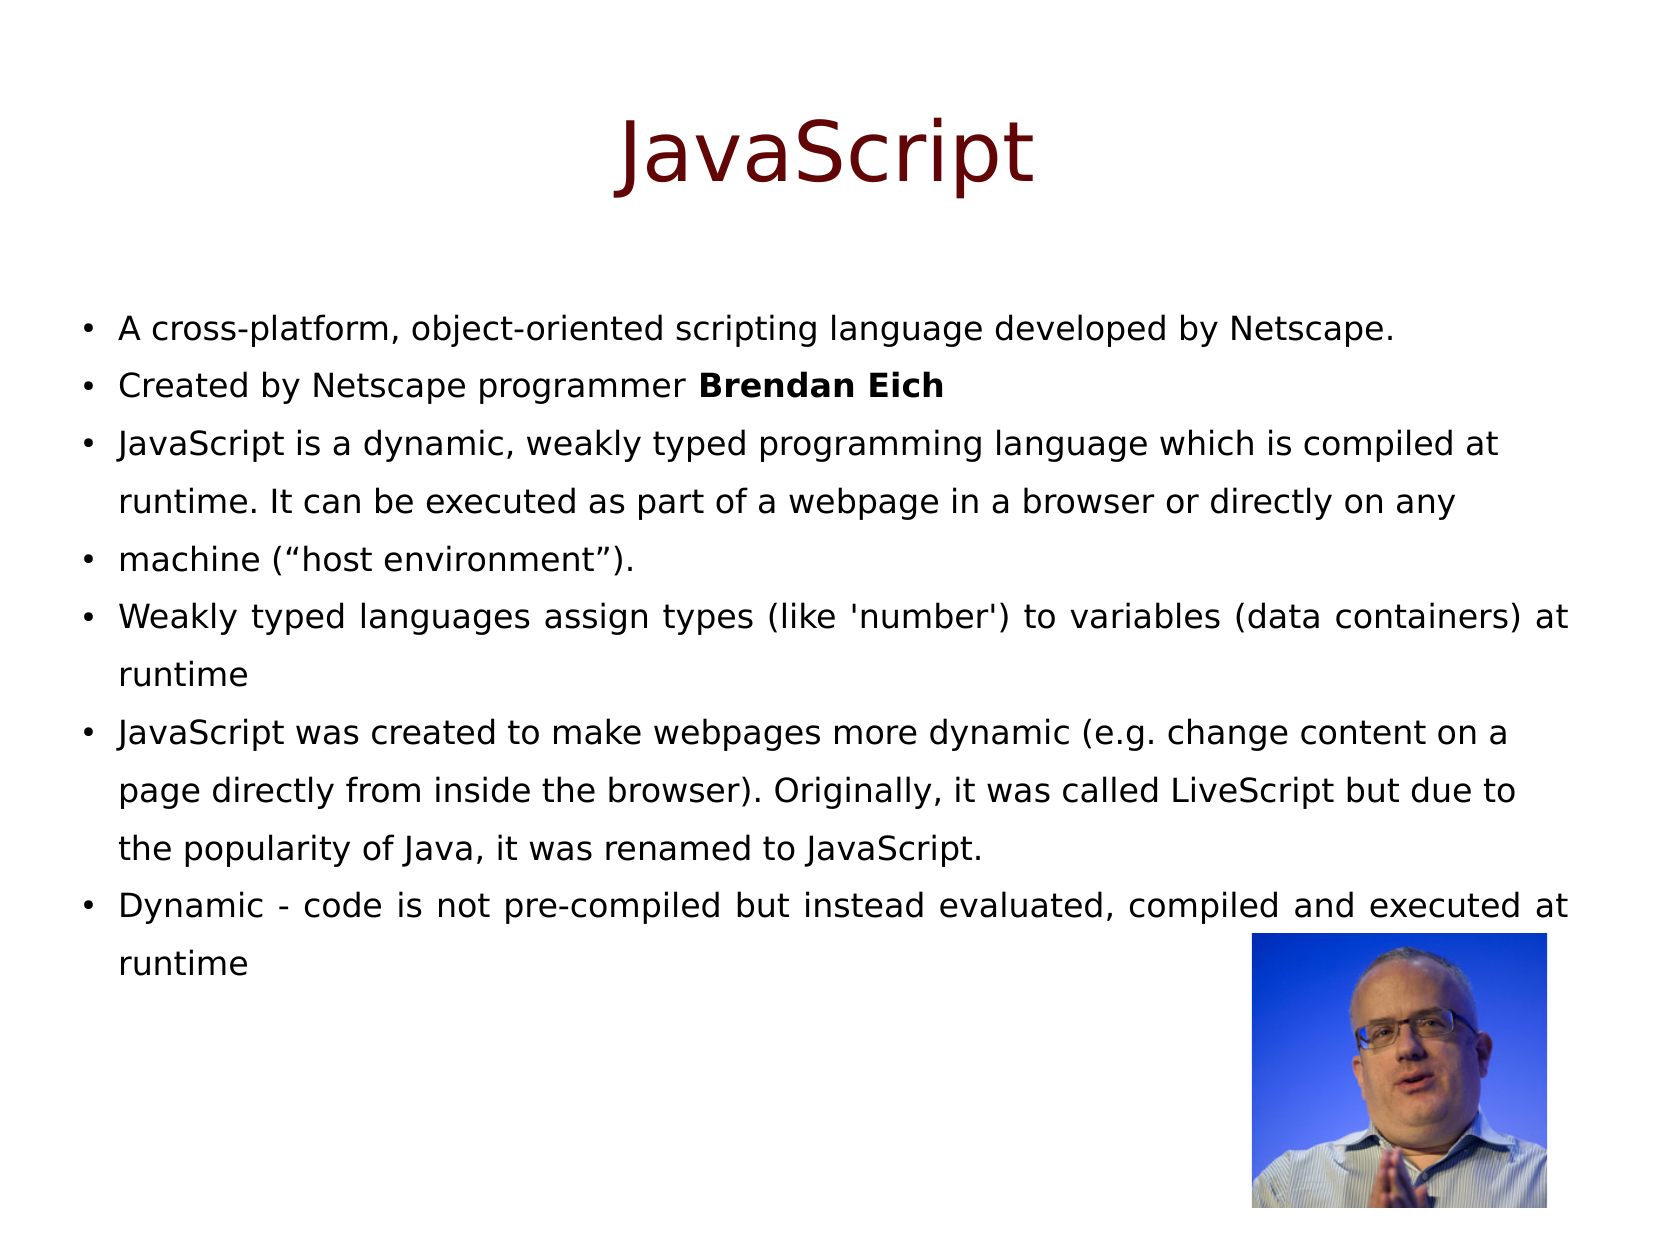

# JavaScript
A cross-platform, object-oriented scripting language developed by Netscape.
Created by Netscape programmer Brendan Eich
JavaScript is a dynamic, weakly typed programming language which is compiled at
runtime. It can be executed as part of a webpage in a browser or directly on any
machine (“host environment”).
Weakly typed languages assign types (like 'number') to variables (data containers) at runtime
JavaScript was created to make webpages more dynamic (e.g. change content on a
page directly from inside the browser). Originally, it was called LiveScript but due to
the popularity of Java, it was renamed to JavaScript.
Dynamic - code is not pre-compiled but instead evaluated, compiled and executed at runtime